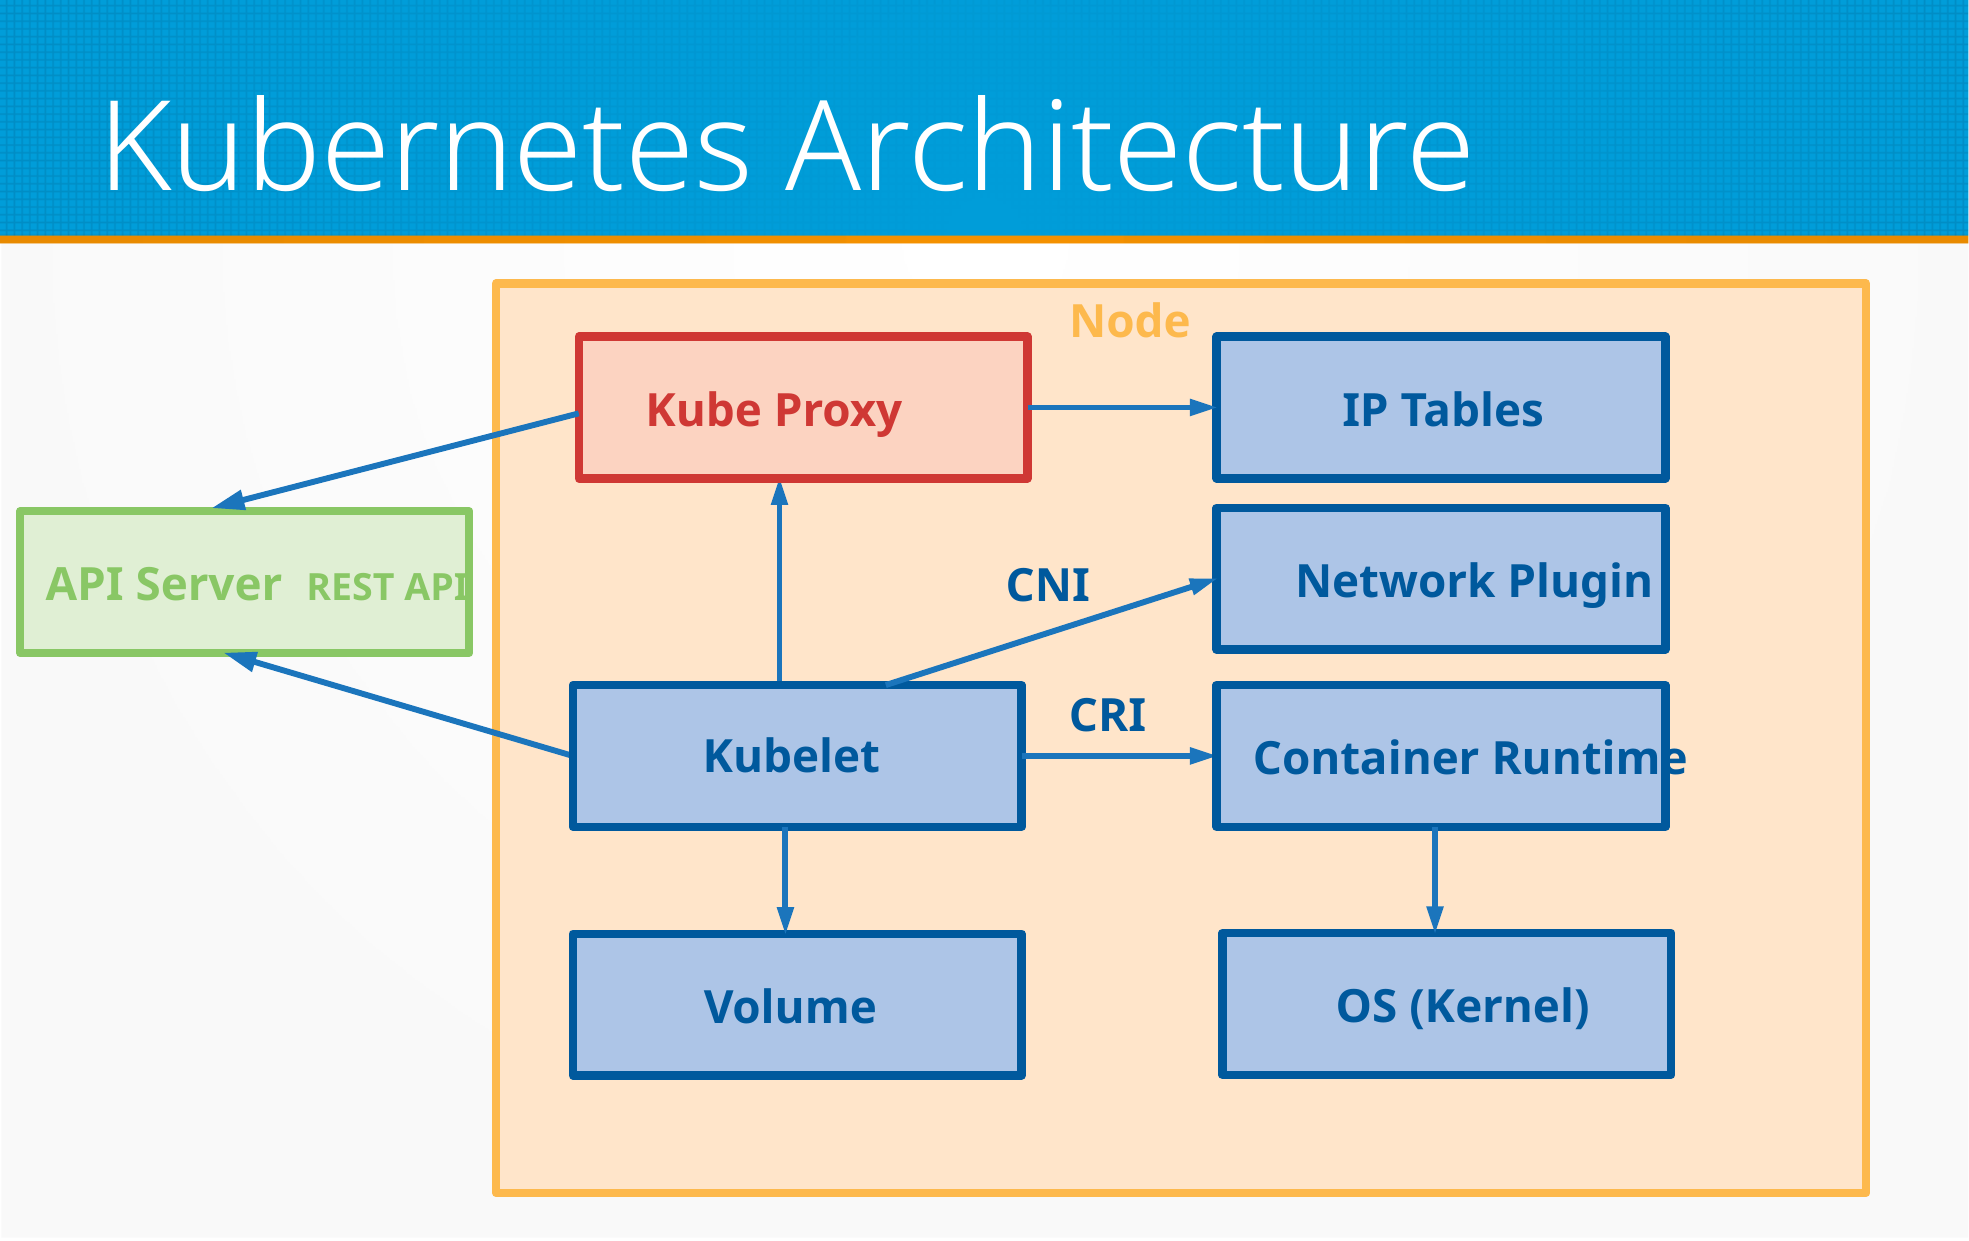

# Kubernetes Architecture
Node
IP Tables
Kube Proxy
API Server REST API
Network Plugin
CNI
CRI
Container Runtime
Kubelet
OS (Kernel)
Volume